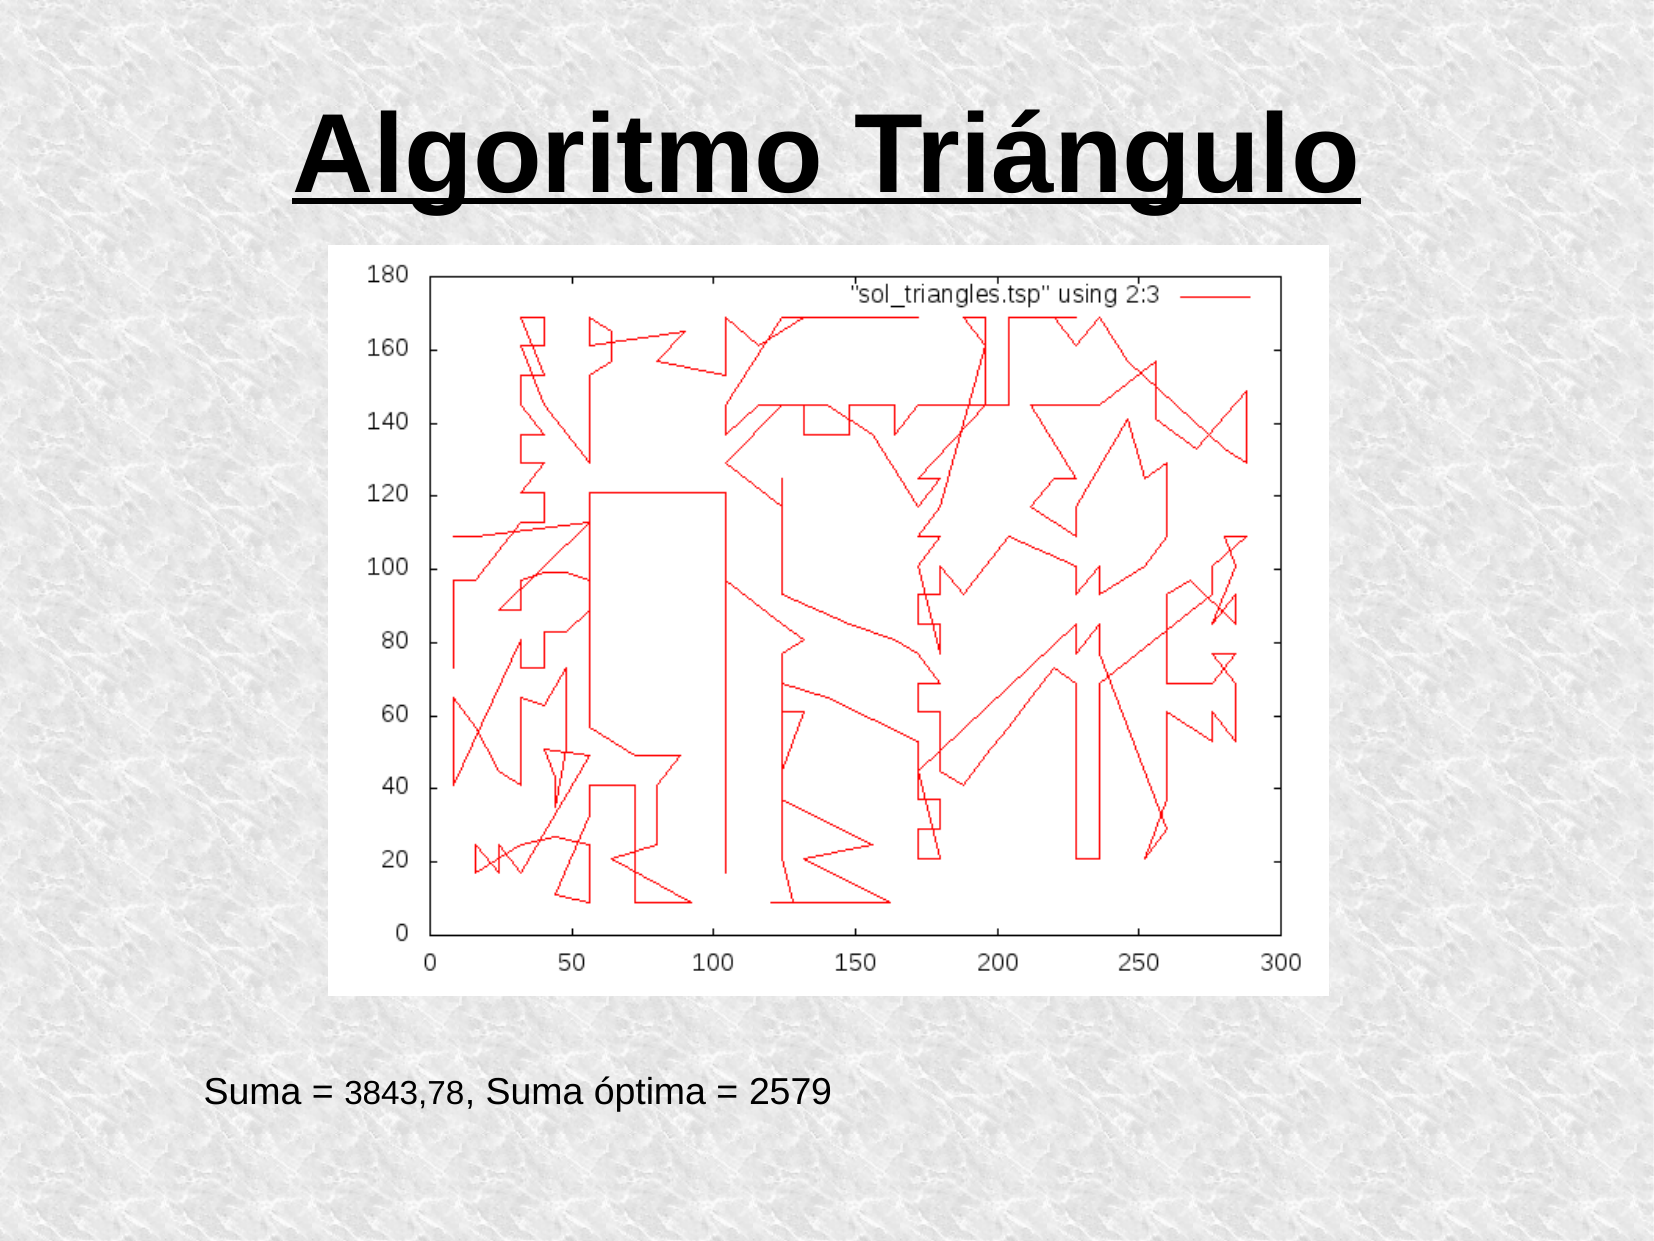

# Algoritmo Triángulo
Suma = 3843,78, Suma óptima = 2579